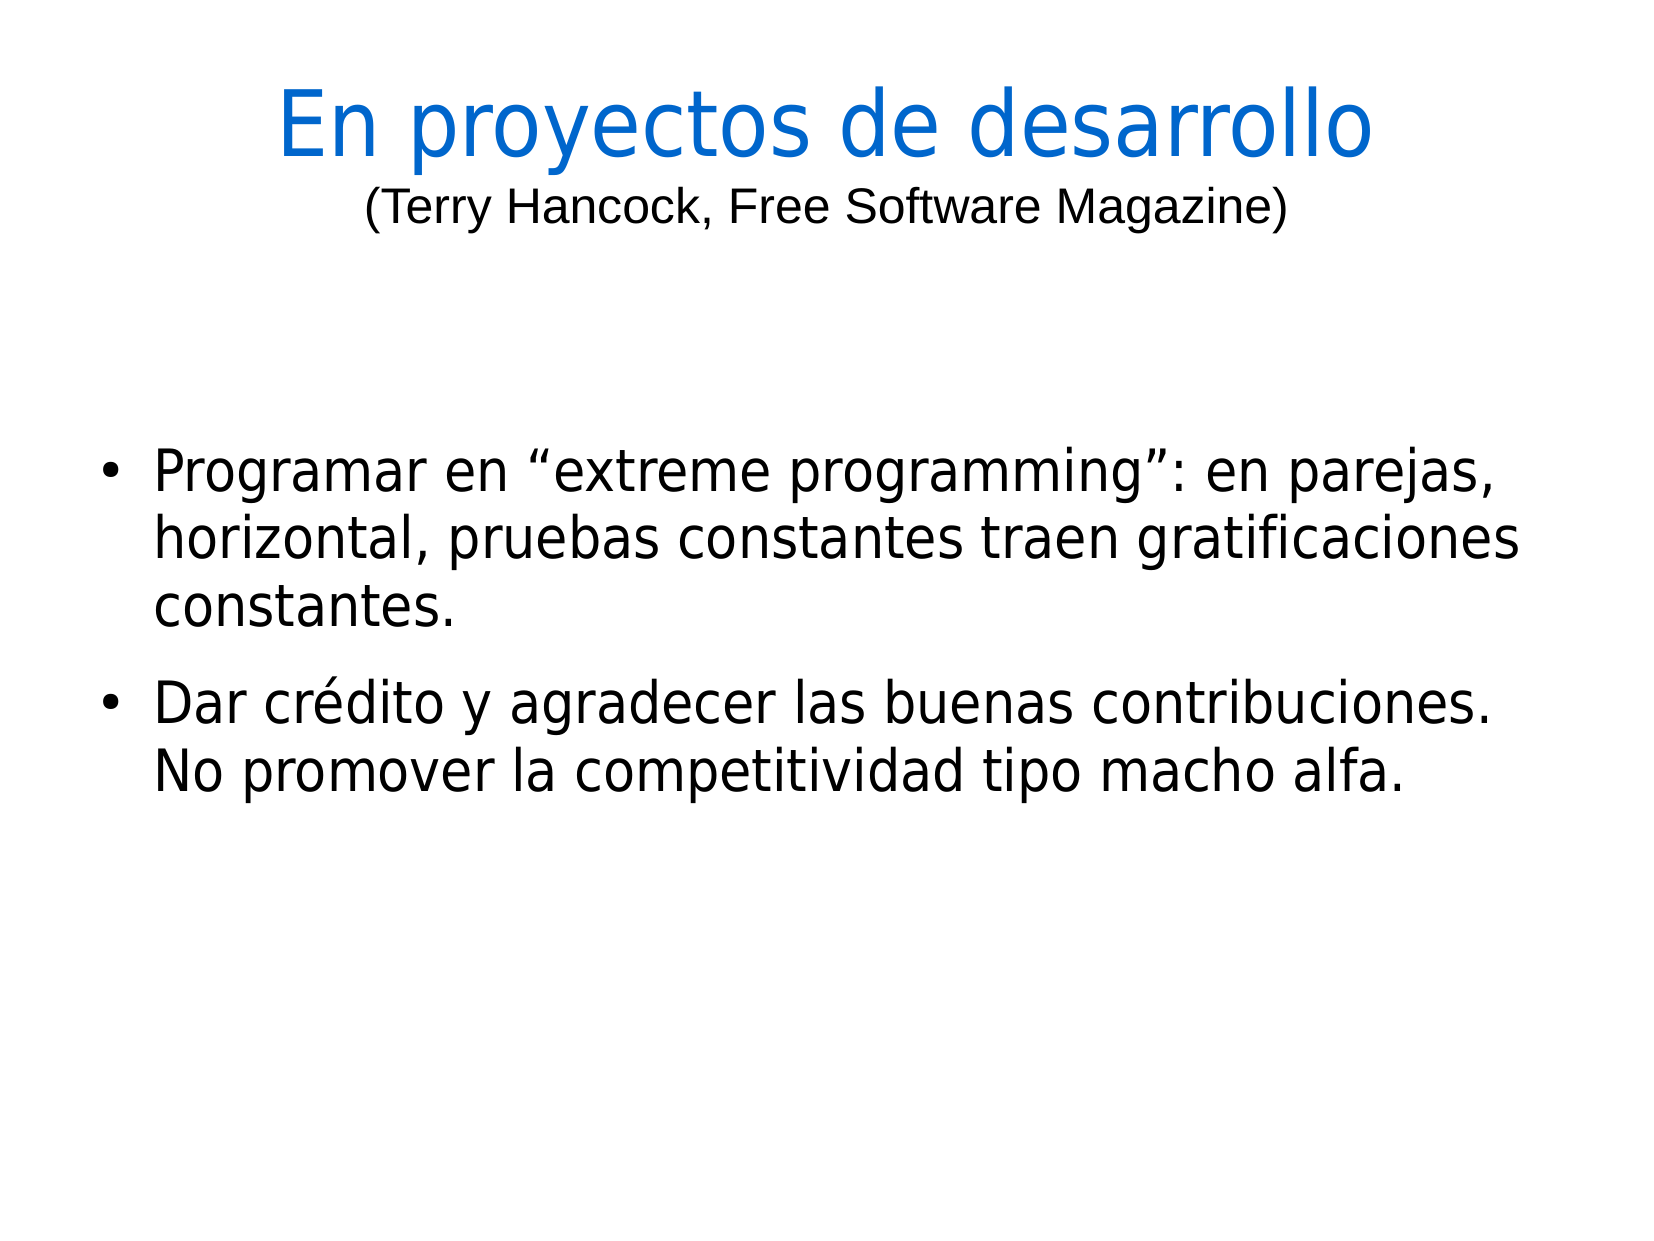

# En proyectos de desarrollo (Terry Hancock, Free Software Magazine)
Programar en “extreme programming”: en parejas, horizontal, pruebas constantes traen gratificaciones constantes.
Dar crédito y agradecer las buenas contribuciones. No promover la competitividad tipo macho alfa.